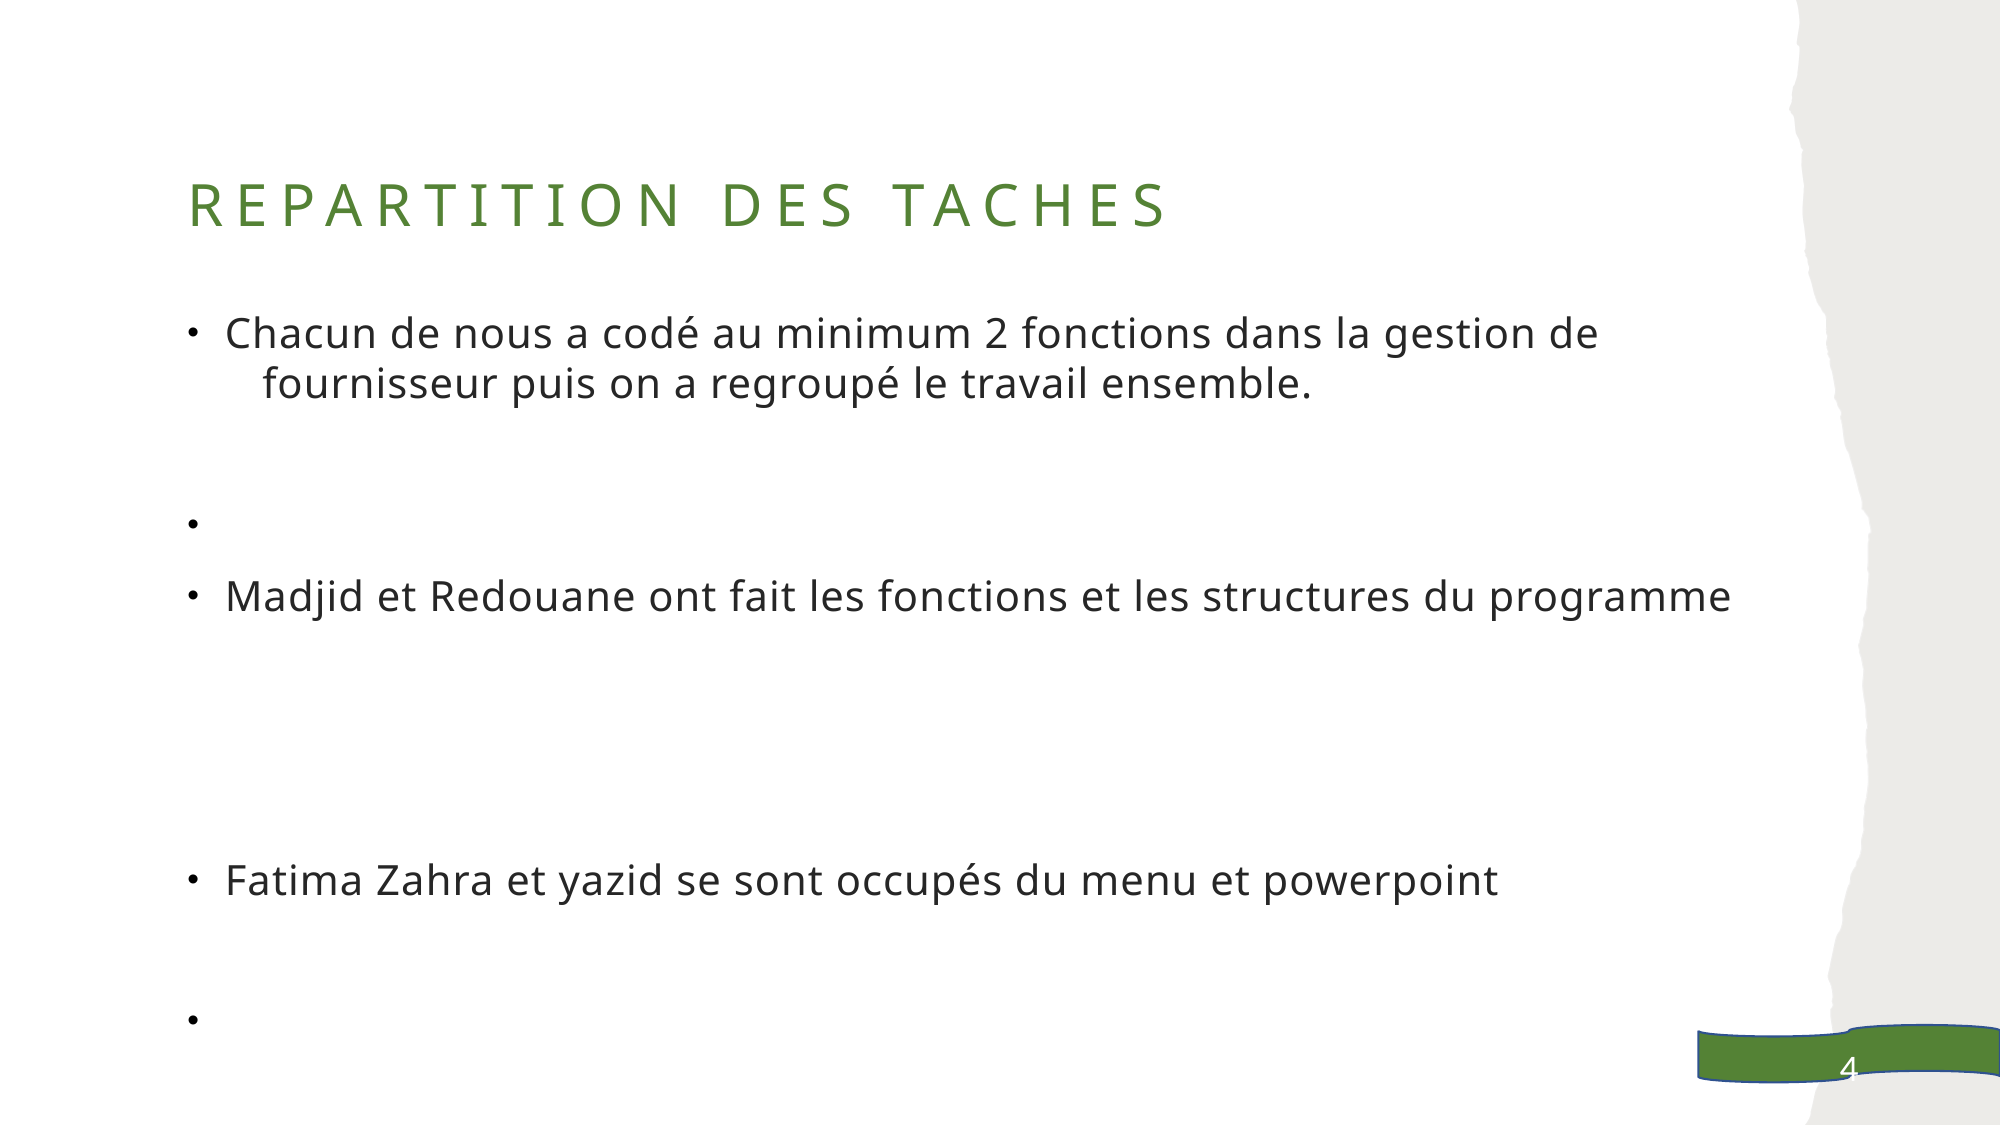

# Repartition des taches
Chacun de nous a codé au minimum 2 fonctions dans la gestion de fournisseur puis on a regroupé le travail ensemble.
Madjid et Redouane ont fait les fonctions et les structures du programme
Fatima Zahra et yazid se sont occupés du menu et powerpoint
4